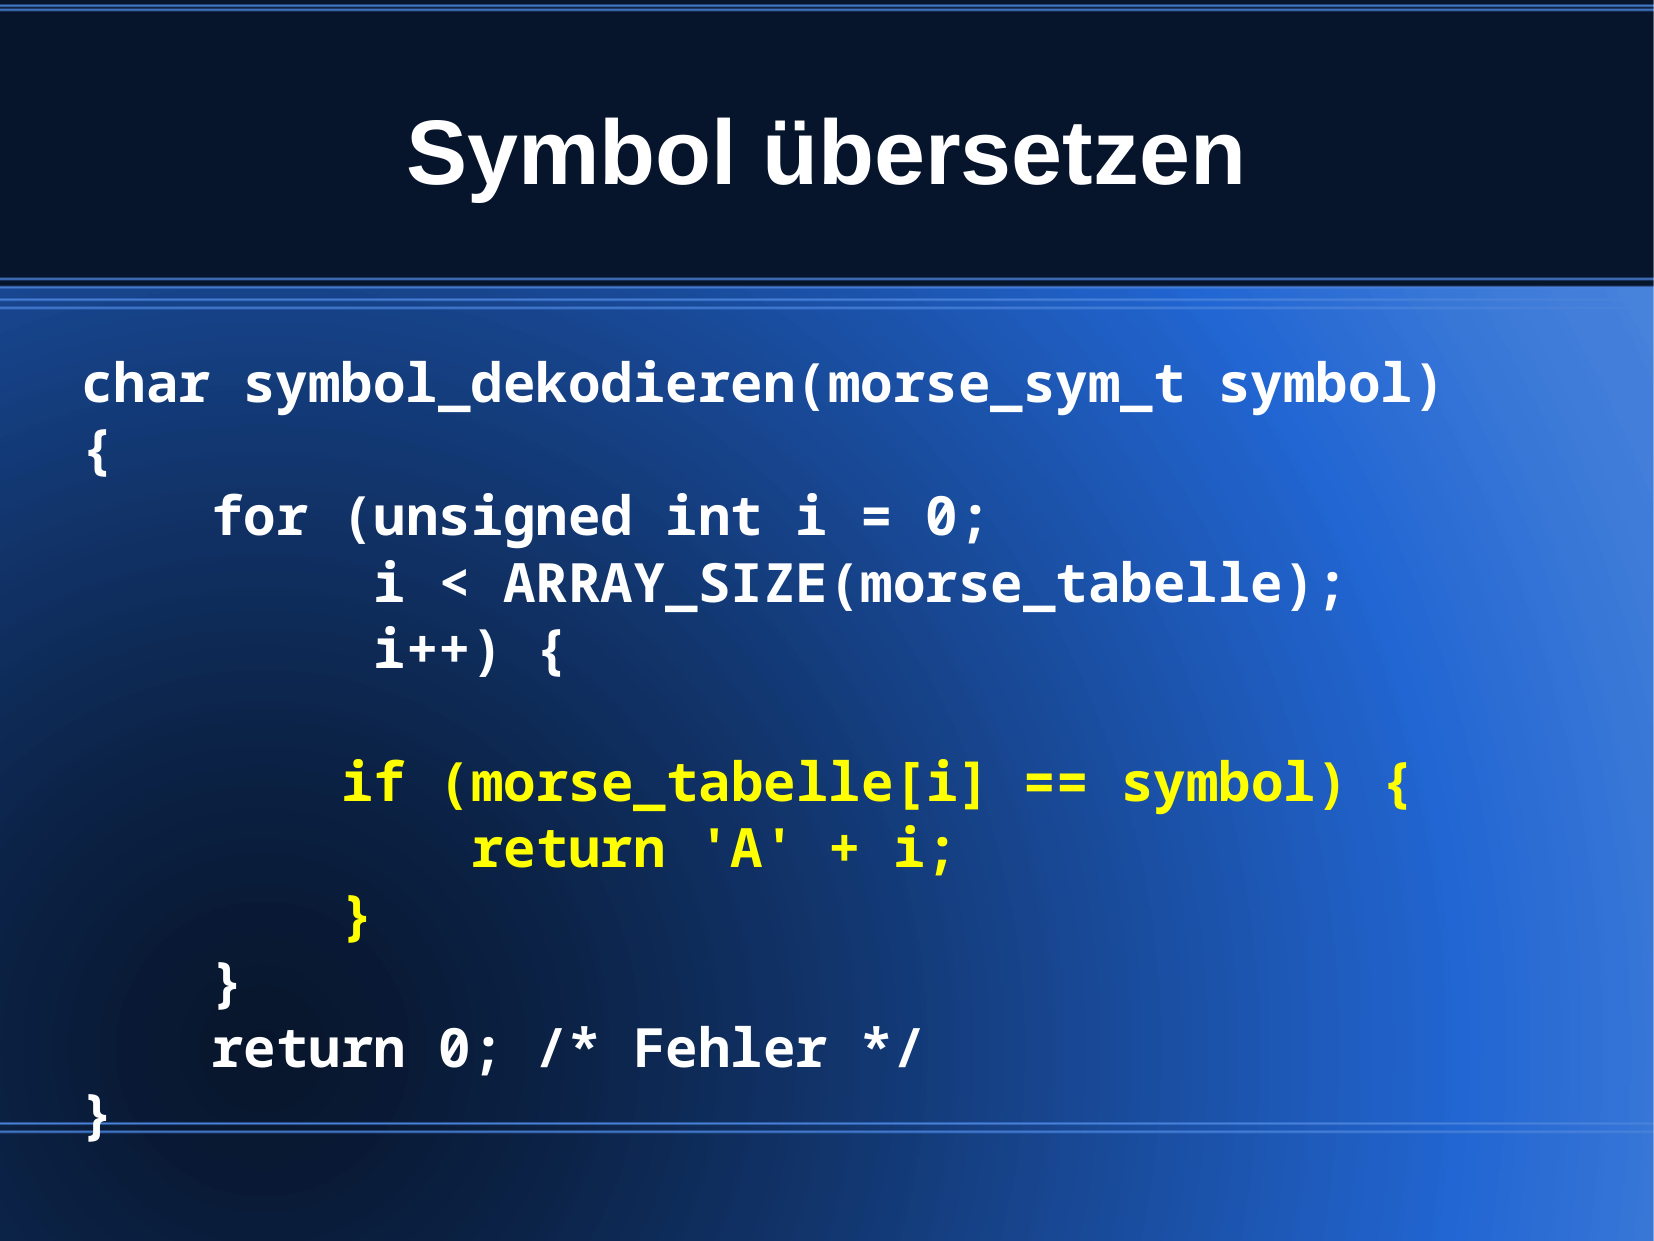

# Symbol übersetzen
char symbol_dekodieren(morse_sym_t symbol)
{
 for (unsigned int i = 0;
 i < ARRAY_SIZE(morse_tabelle);
 i++) {
 if (morse_tabelle[i] == symbol) {
 return 'A' + i;
 }
 }
 return 0; /* Fehler */
}